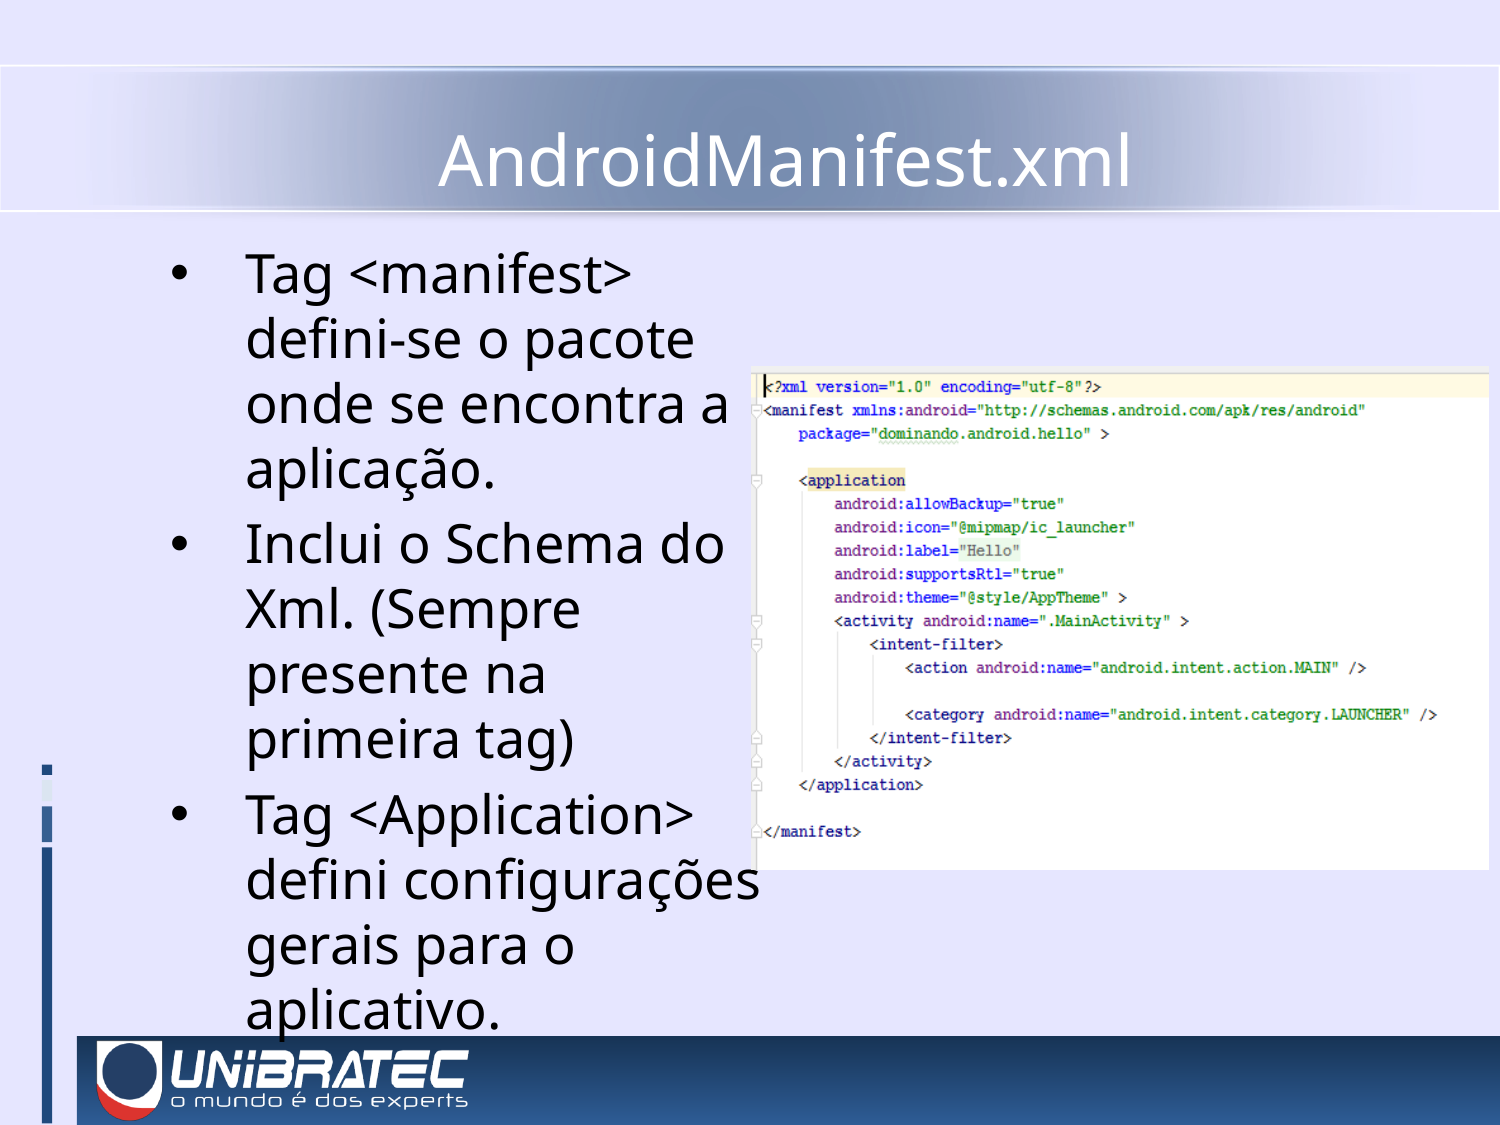

# AndroidManifest.xml
Tag <manifest> defini-se o pacote onde se encontra a aplicação.
Inclui o Schema do Xml. (Sempre presente na primeira tag)
Tag <Application> defini configurações gerais para o aplicativo.